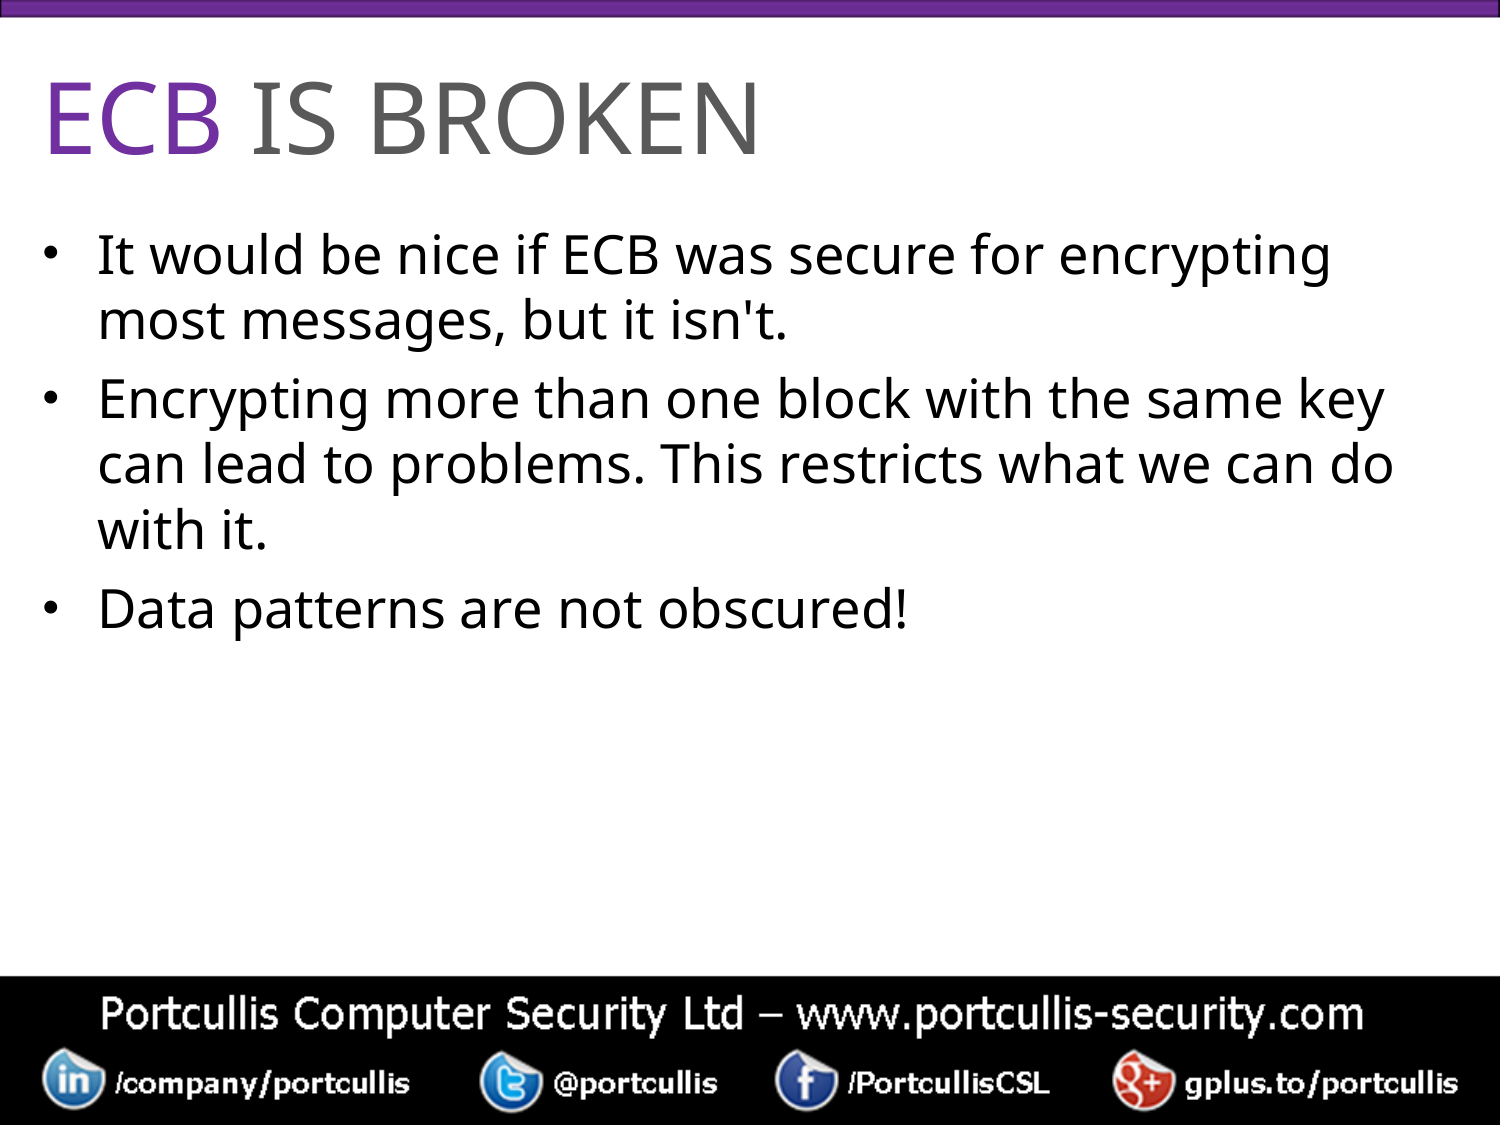

# ECB IS BROKEN
It would be nice if ECB was secure for encrypting most messages, but it isn't.
Encrypting more than one block with the same key can lead to problems. This restricts what we can do with it.
Data patterns are not obscured!